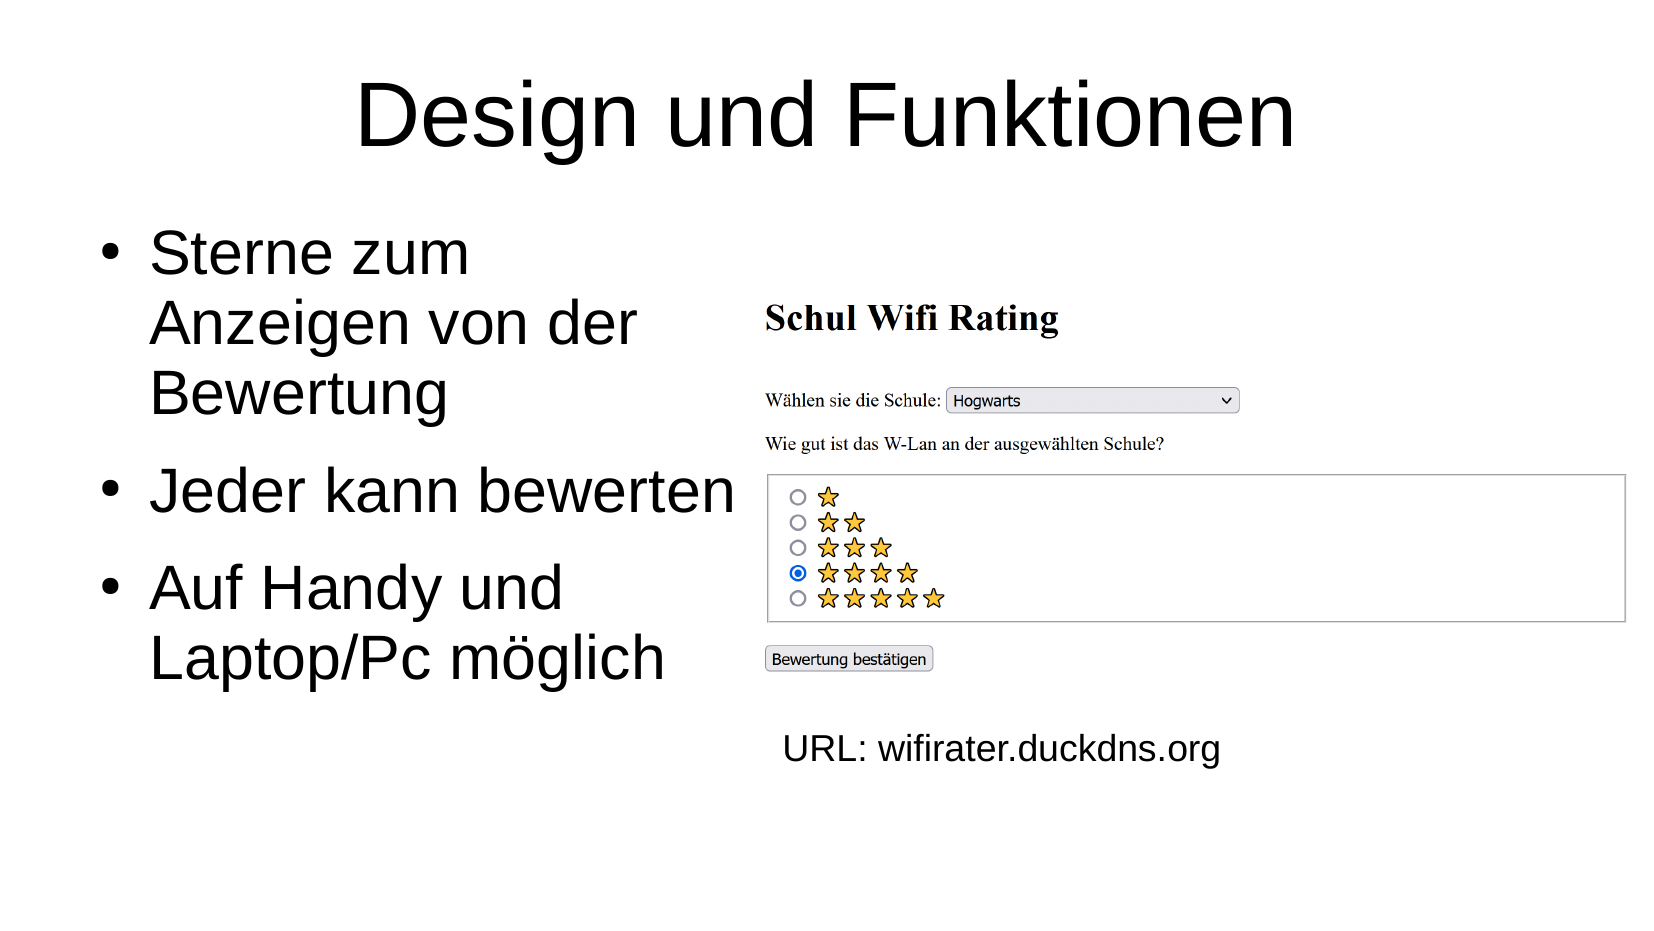

# Design und Funktionen
Sterne zum Anzeigen von der Bewertung
Jeder kann bewerten
Auf Handy und Laptop/Pc möglich
URL: wifirater.duckdns.org